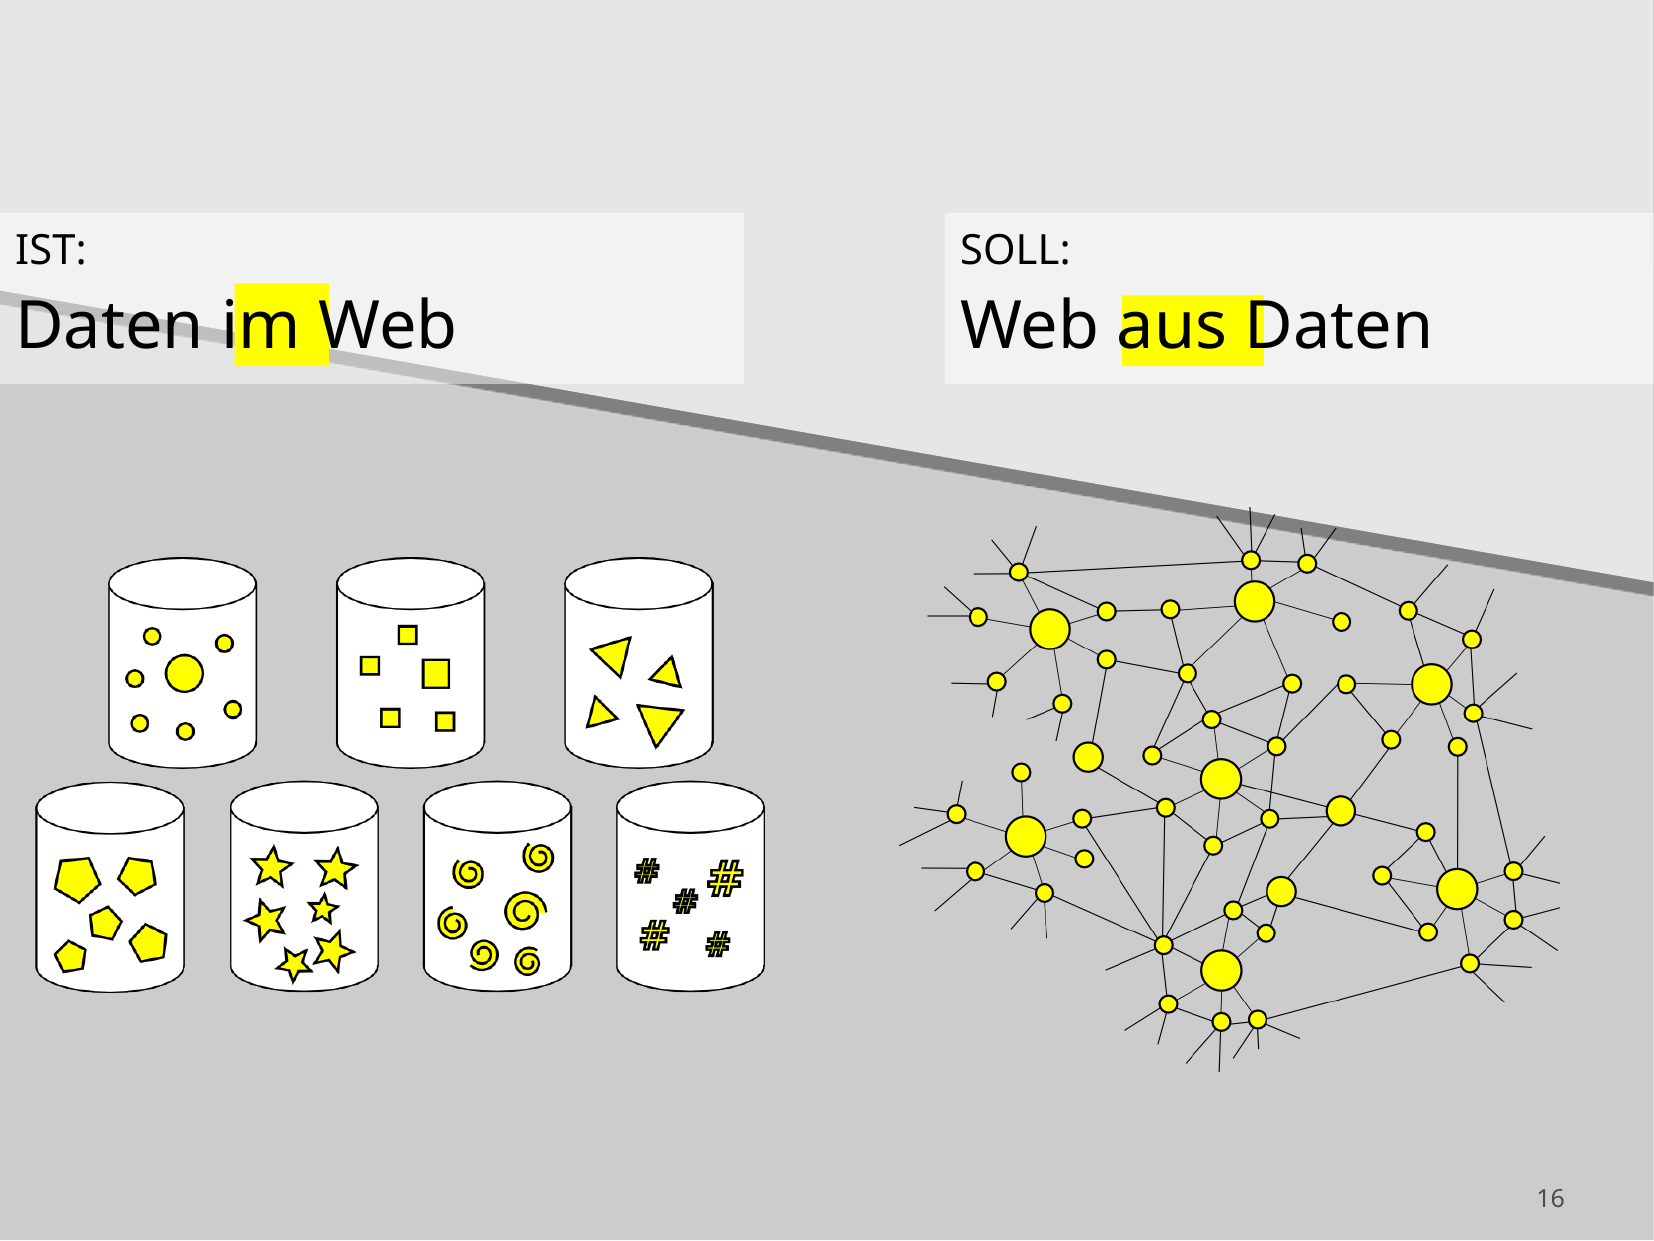

IST:
Daten im Web
SOLL:
Web aus Daten